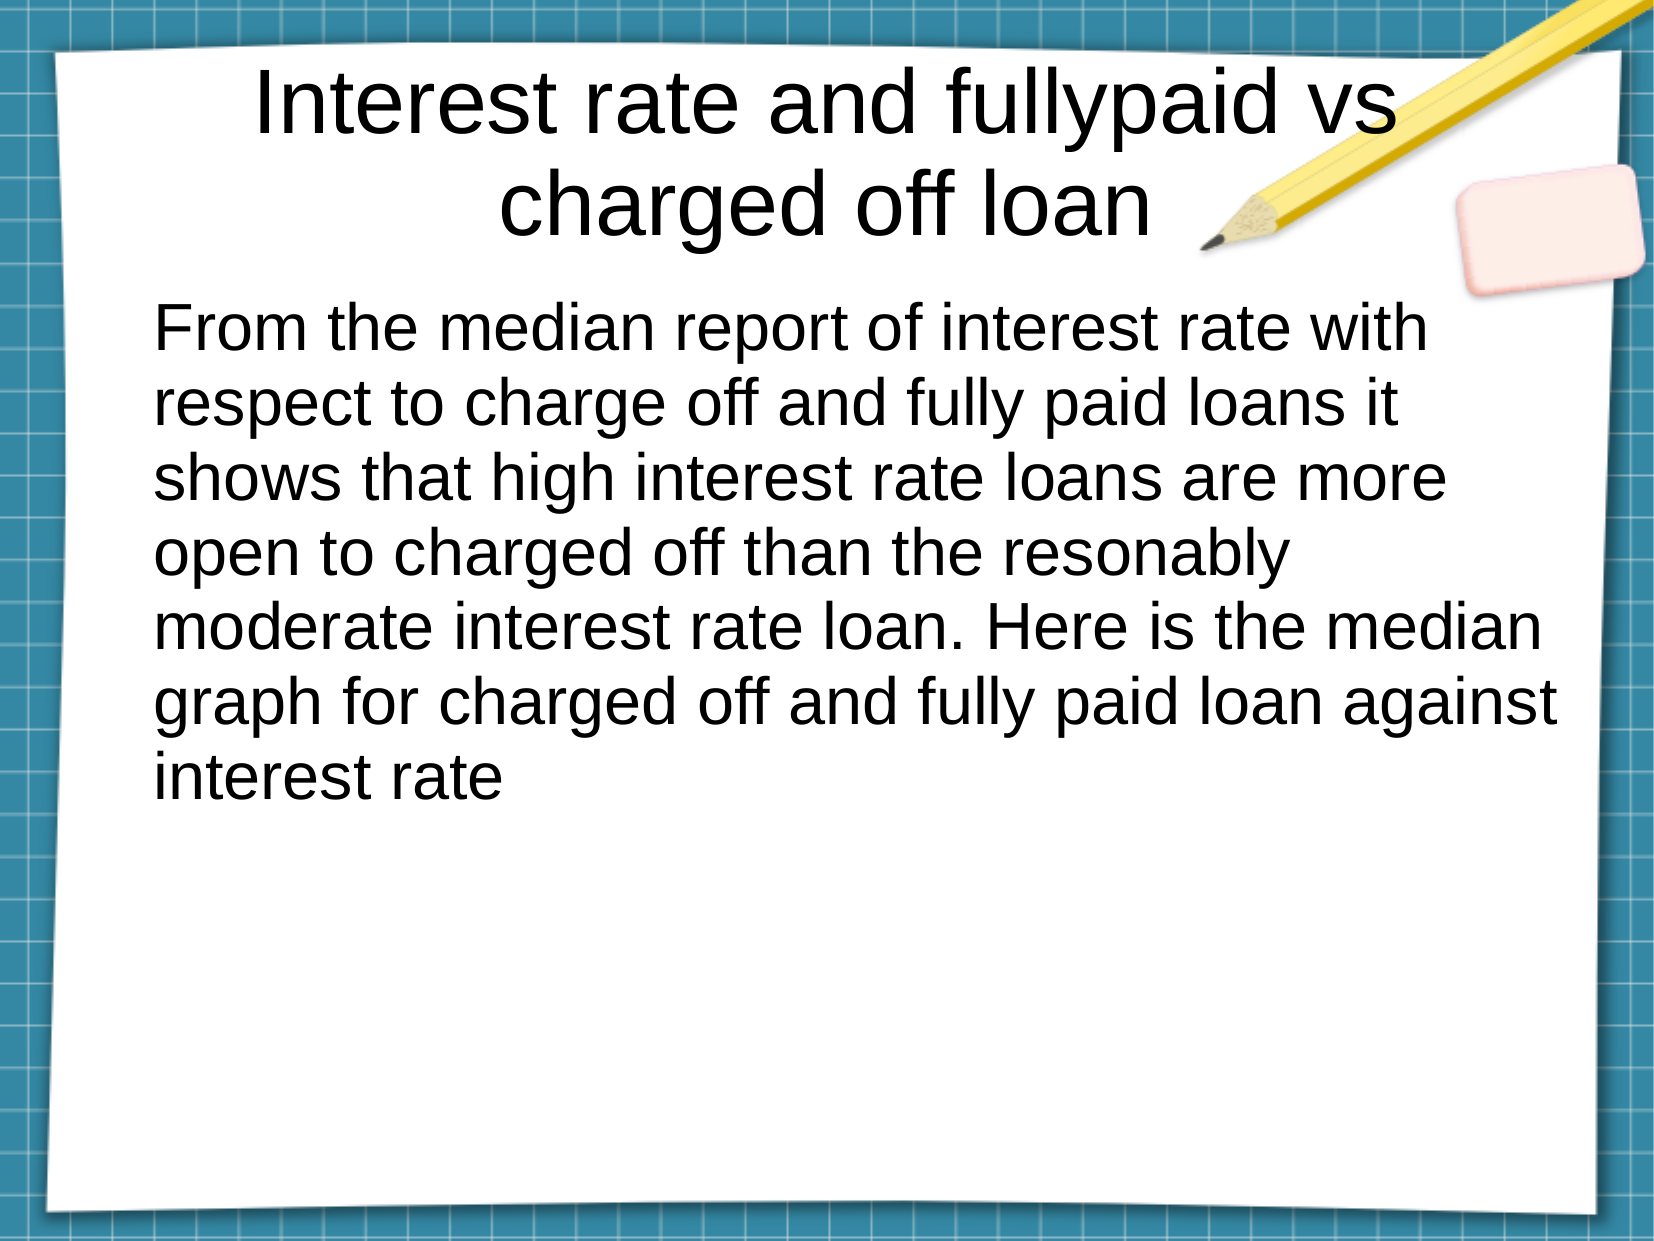

# Interest rate and fullypaid vs charged off loan
From the median report of interest rate with respect to charge off and fully paid loans it shows that high interest rate loans are more open to charged off than the resonably moderate interest rate loan. Here is the median graph for charged off and fully paid loan against interest rate